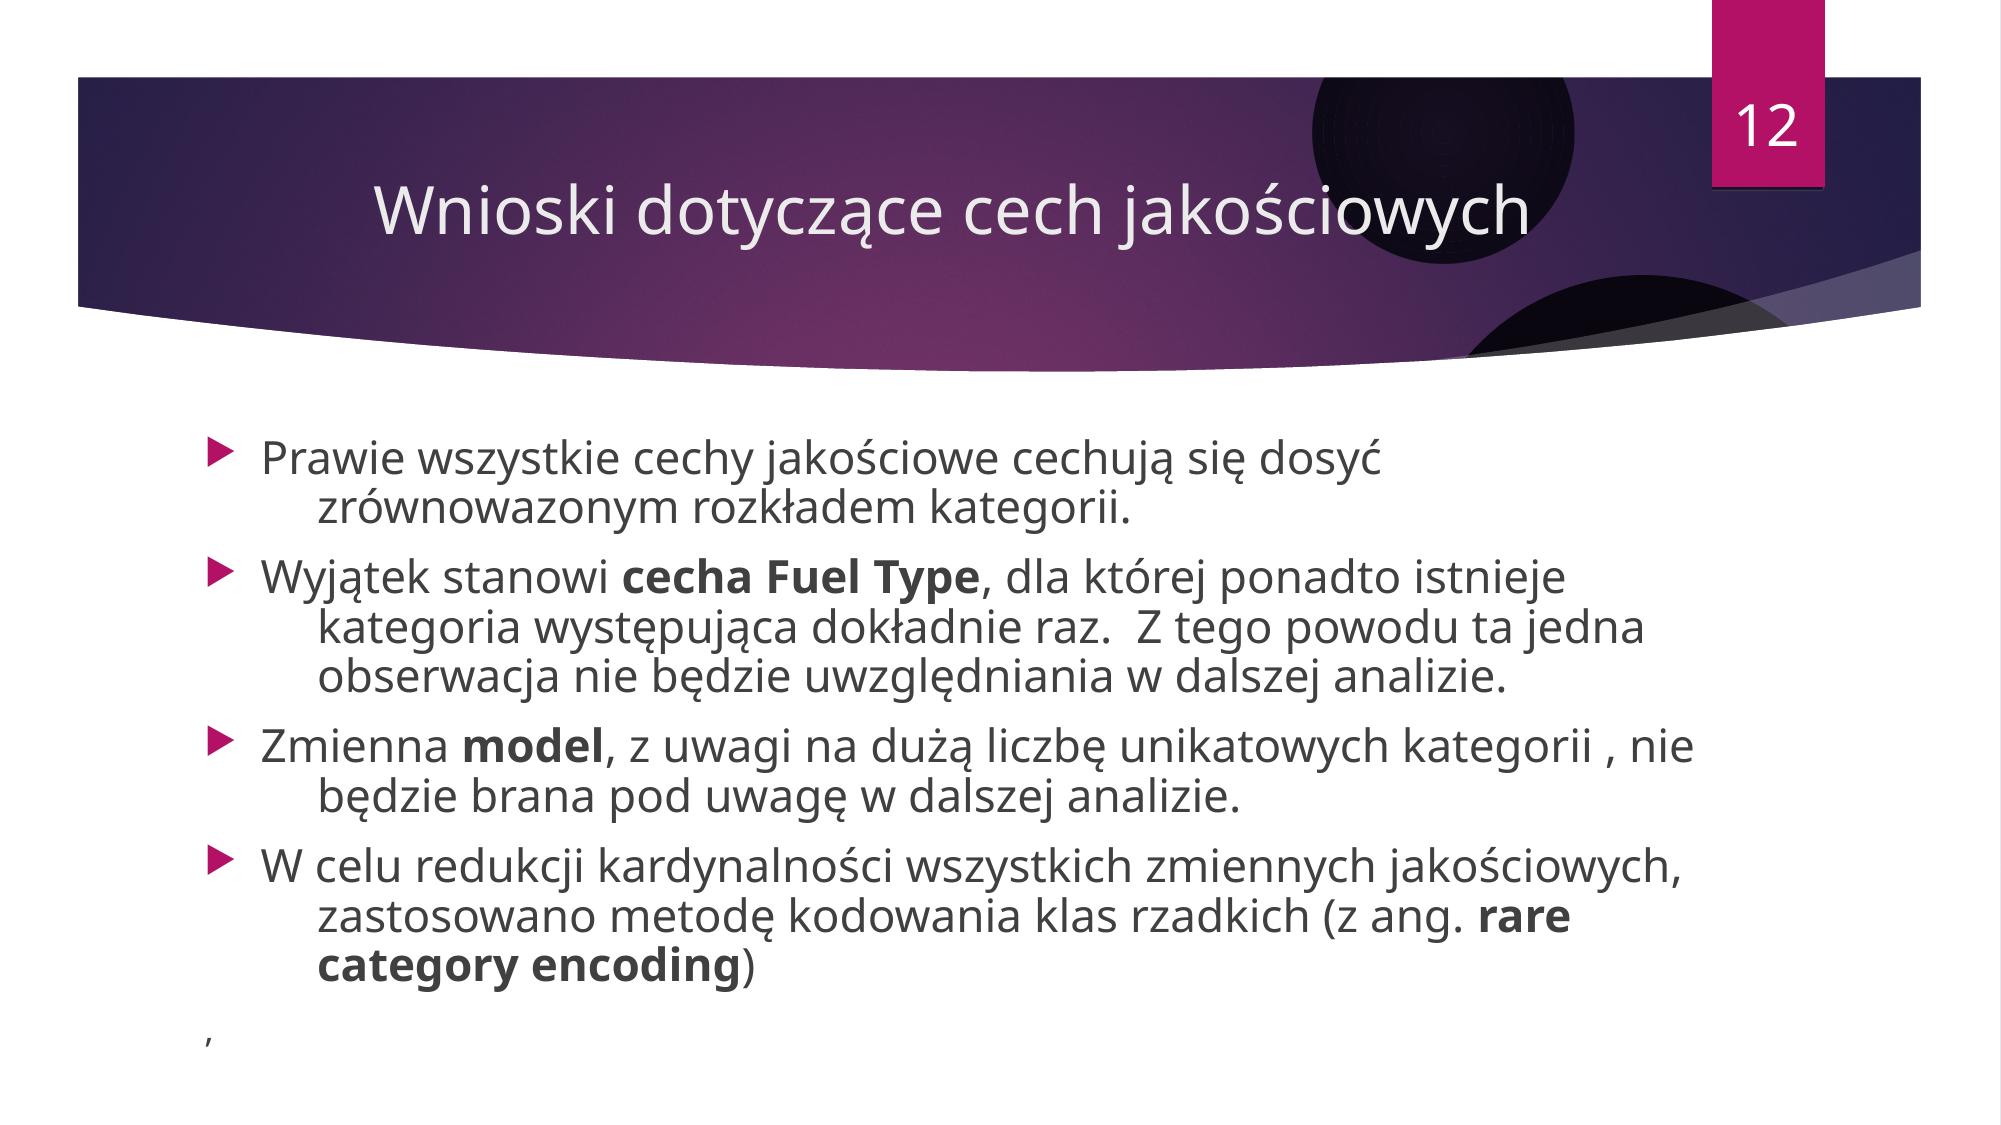

# Wnioski dotyczące cech jakościowych
Prawie wszystkie cechy jakościowe cechują się dosyć zrównowazonym rozkładem kategorii.
Wyjątek stanowi cecha Fuel Type, dla której ponadto istnieje kategoria występująca dokładnie raz. Z tego powodu ta jedna obserwacja nie będzie uwzględniania w dalszej analizie.
Zmienna model, z uwagi na dużą liczbę unikatowych kategorii , nie będzie brana pod uwagę w dalszej analizie.
W celu redukcji kardynalności wszystkich zmiennych jakościowych, zastosowano metodę kodowania klas rzadkich (z ang. rare category encoding)
,